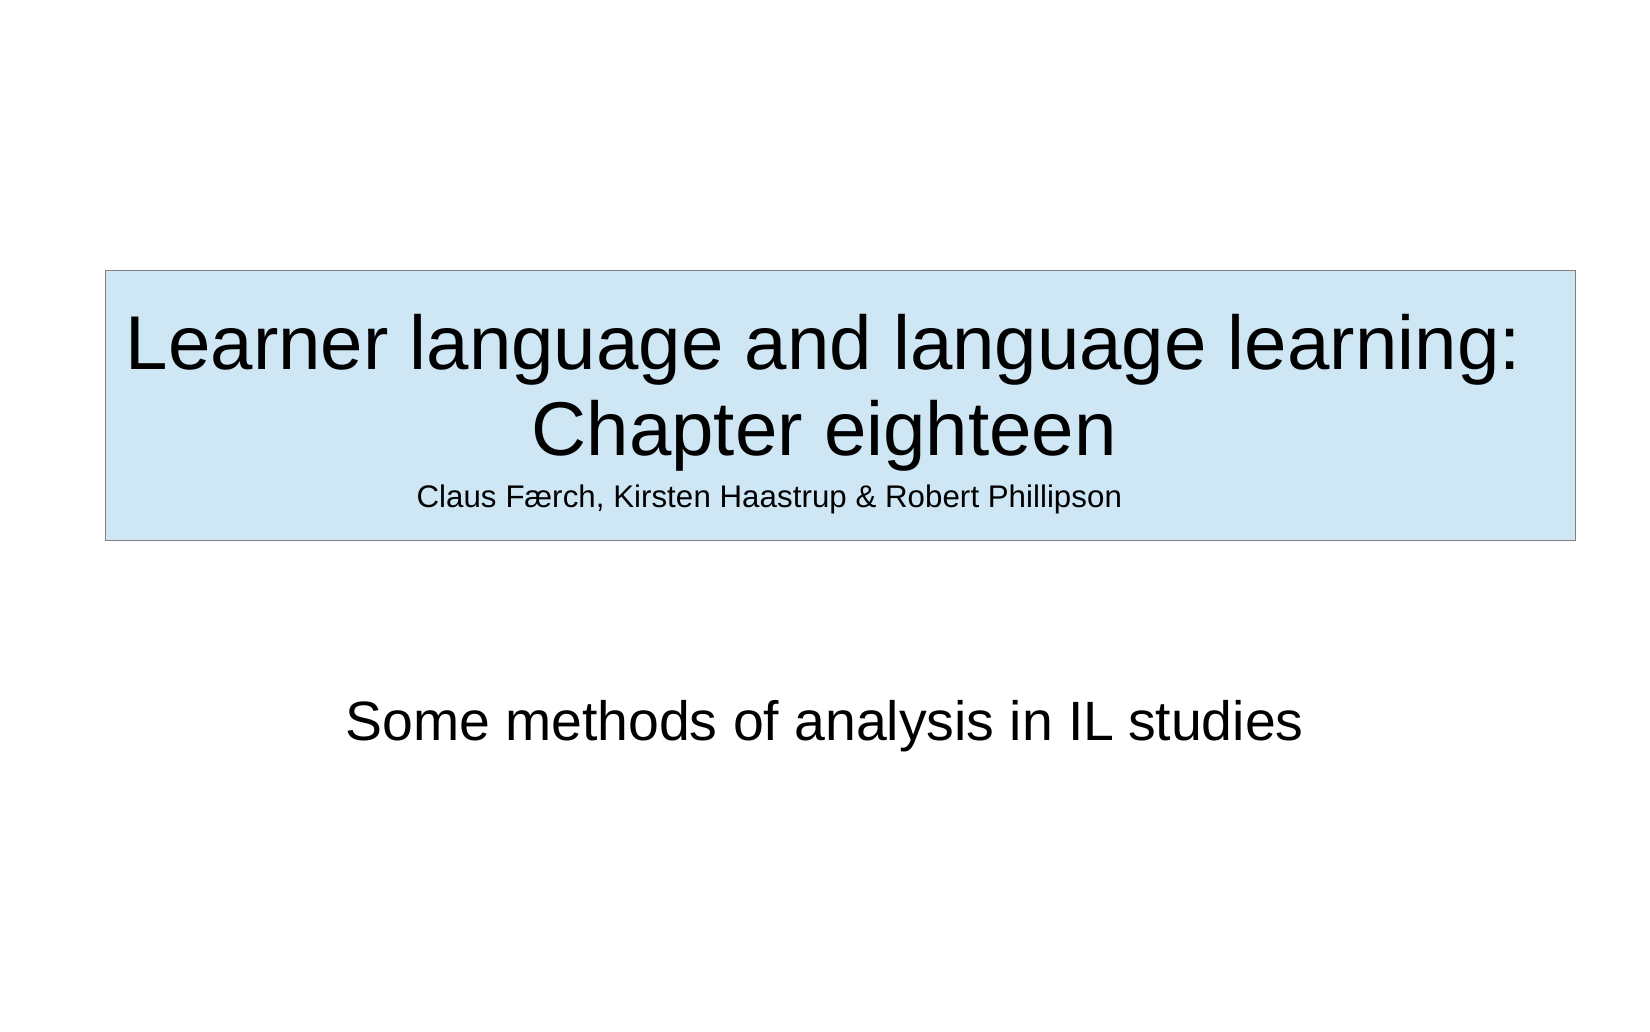

# Learner language and language learning: Chapter eighteen
Claus Færch, Kirsten Haastrup & Robert Phillipson
Some methods of analysis in IL studies